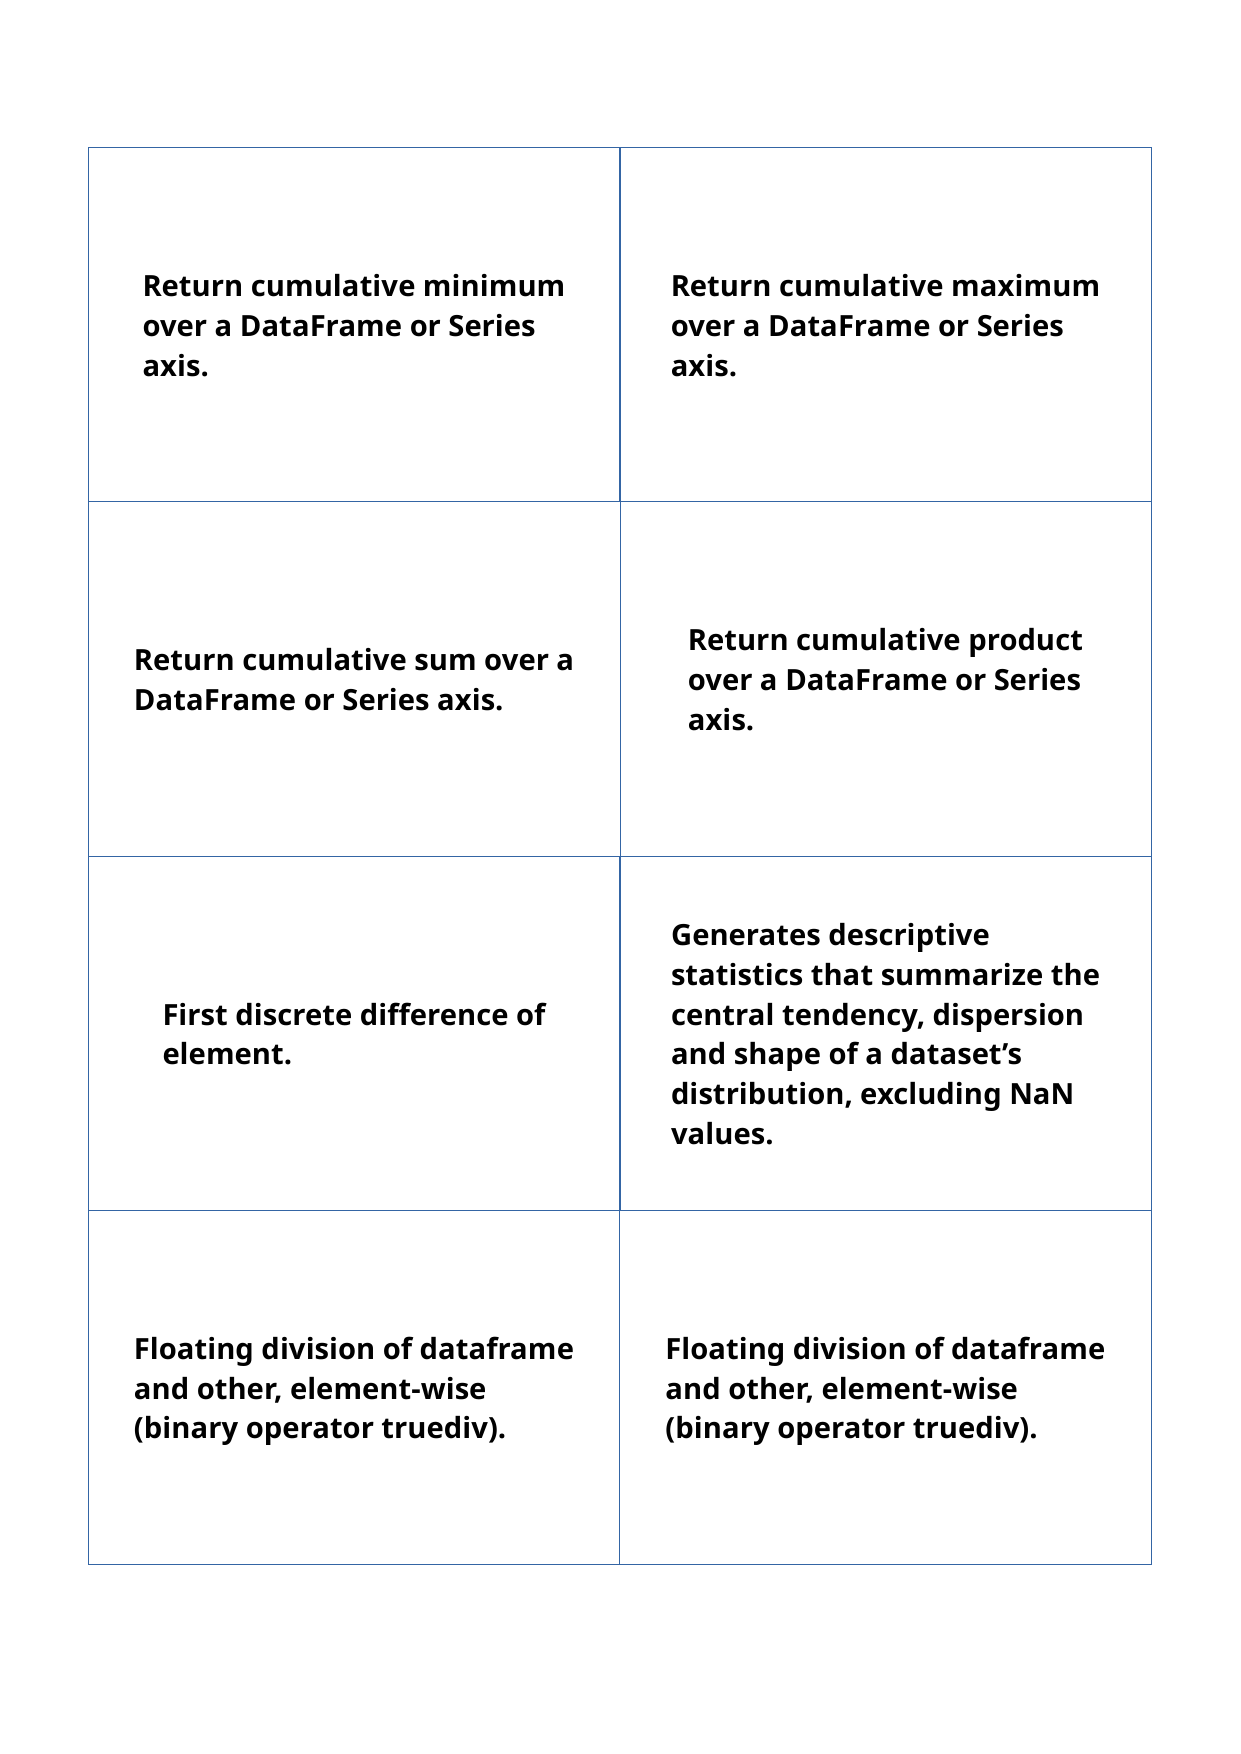

Return cumulative minimum
over a DataFrame or Series
axis.
Return cumulative maximum
over a DataFrame or Series
axis.
Return cumulative sum over a
DataFrame or Series axis.
Return cumulative product
over a DataFrame or Series
axis.
First discrete difference of
element.
Generates descriptive
statistics that summarize the
central tendency, dispersion
and shape of a dataset’s
distribution, excluding NaN
values.
Floating division of dataframe
and other, element-wise
(binary operator truediv).
Floating division of dataframe
and other, element-wise
(binary operator truediv).